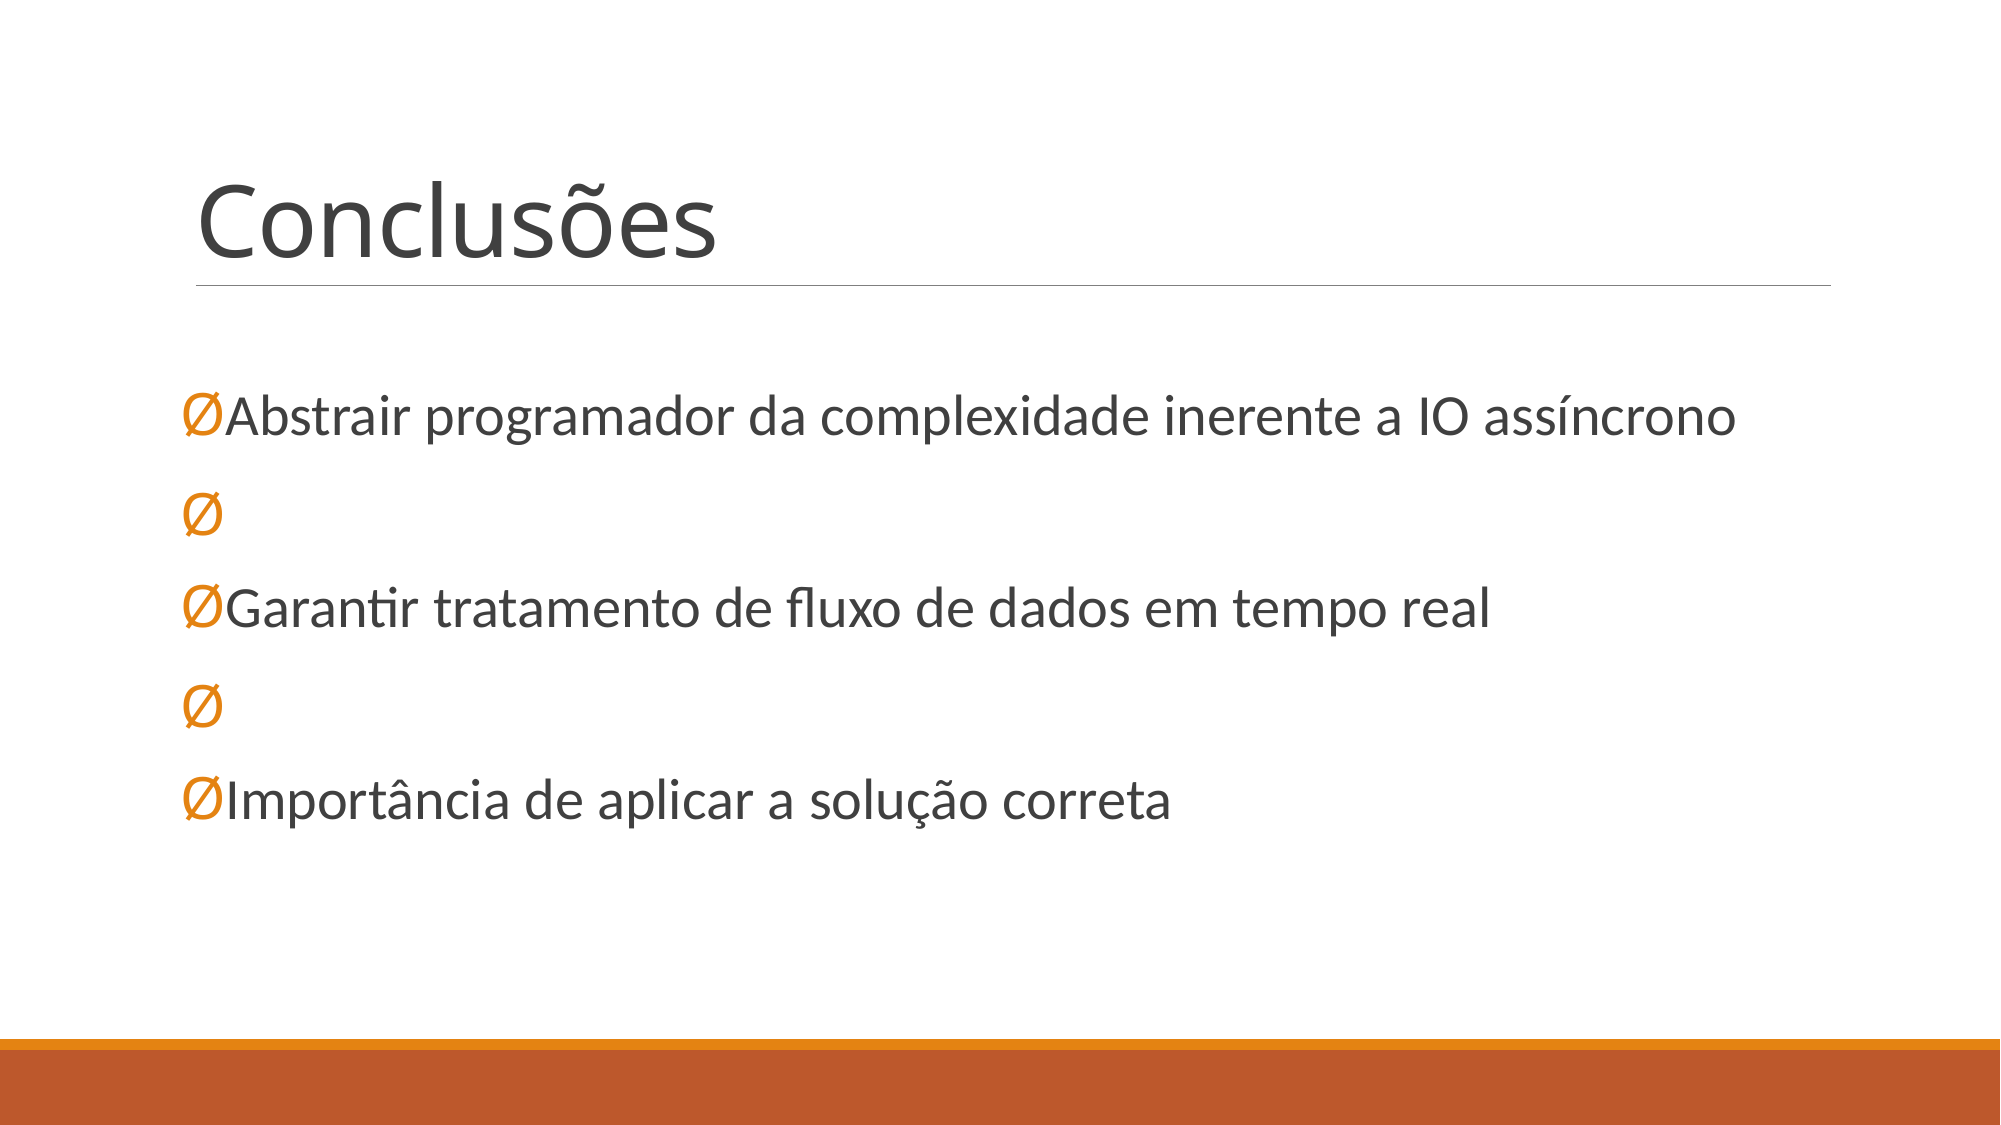

# Conclusões
Abstrair programador da complexidade inerente a IO assíncrono
Garantir tratamento de fluxo de dados em tempo real
Importância de aplicar a solução correta